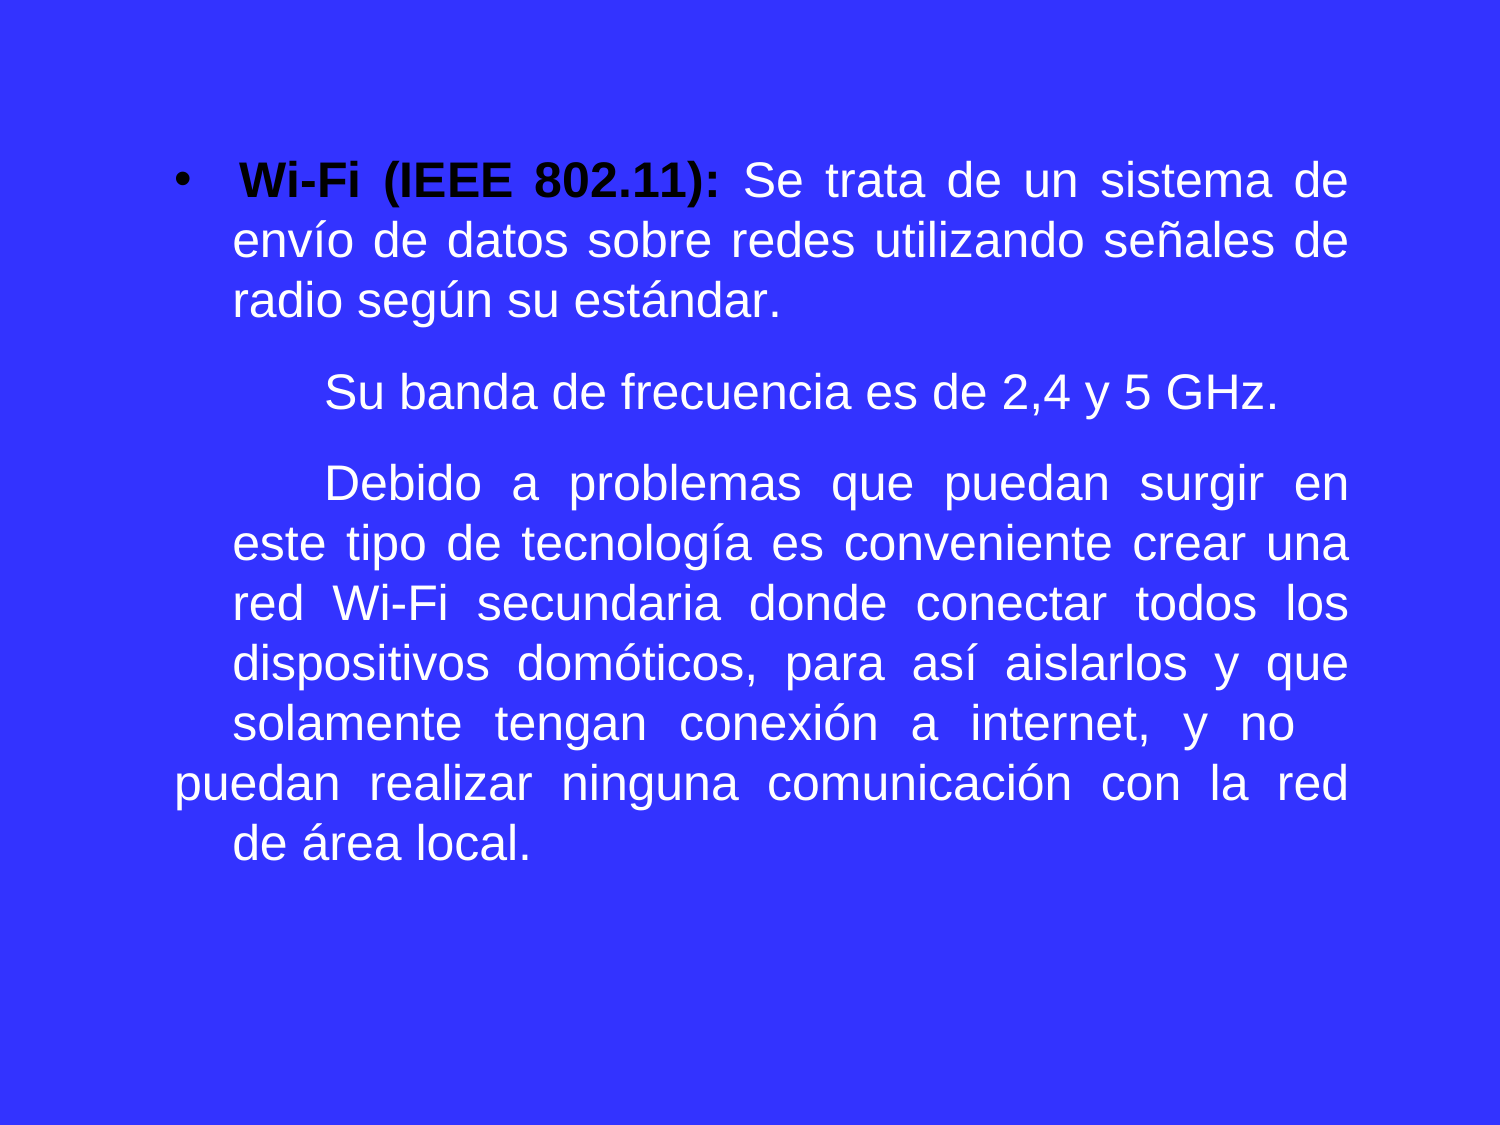

Wi-Fi (IEEE 802.11): Se trata de un sistema de 	envío de datos sobre redes utilizando señales de 	radio según su estándar.
		Su banda de frecuencia es de 2,4 y 5 GHz.
		Debido a problemas que puedan surgir en 	este tipo de tecnología es conveniente crear una 	red Wi-Fi secundaria donde conectar todos los 	dispositivos domóticos, para así aislarlos y que 	solamente tengan conexión a internet, y no 	puedan realizar ninguna comunicación con la red 	de área local.